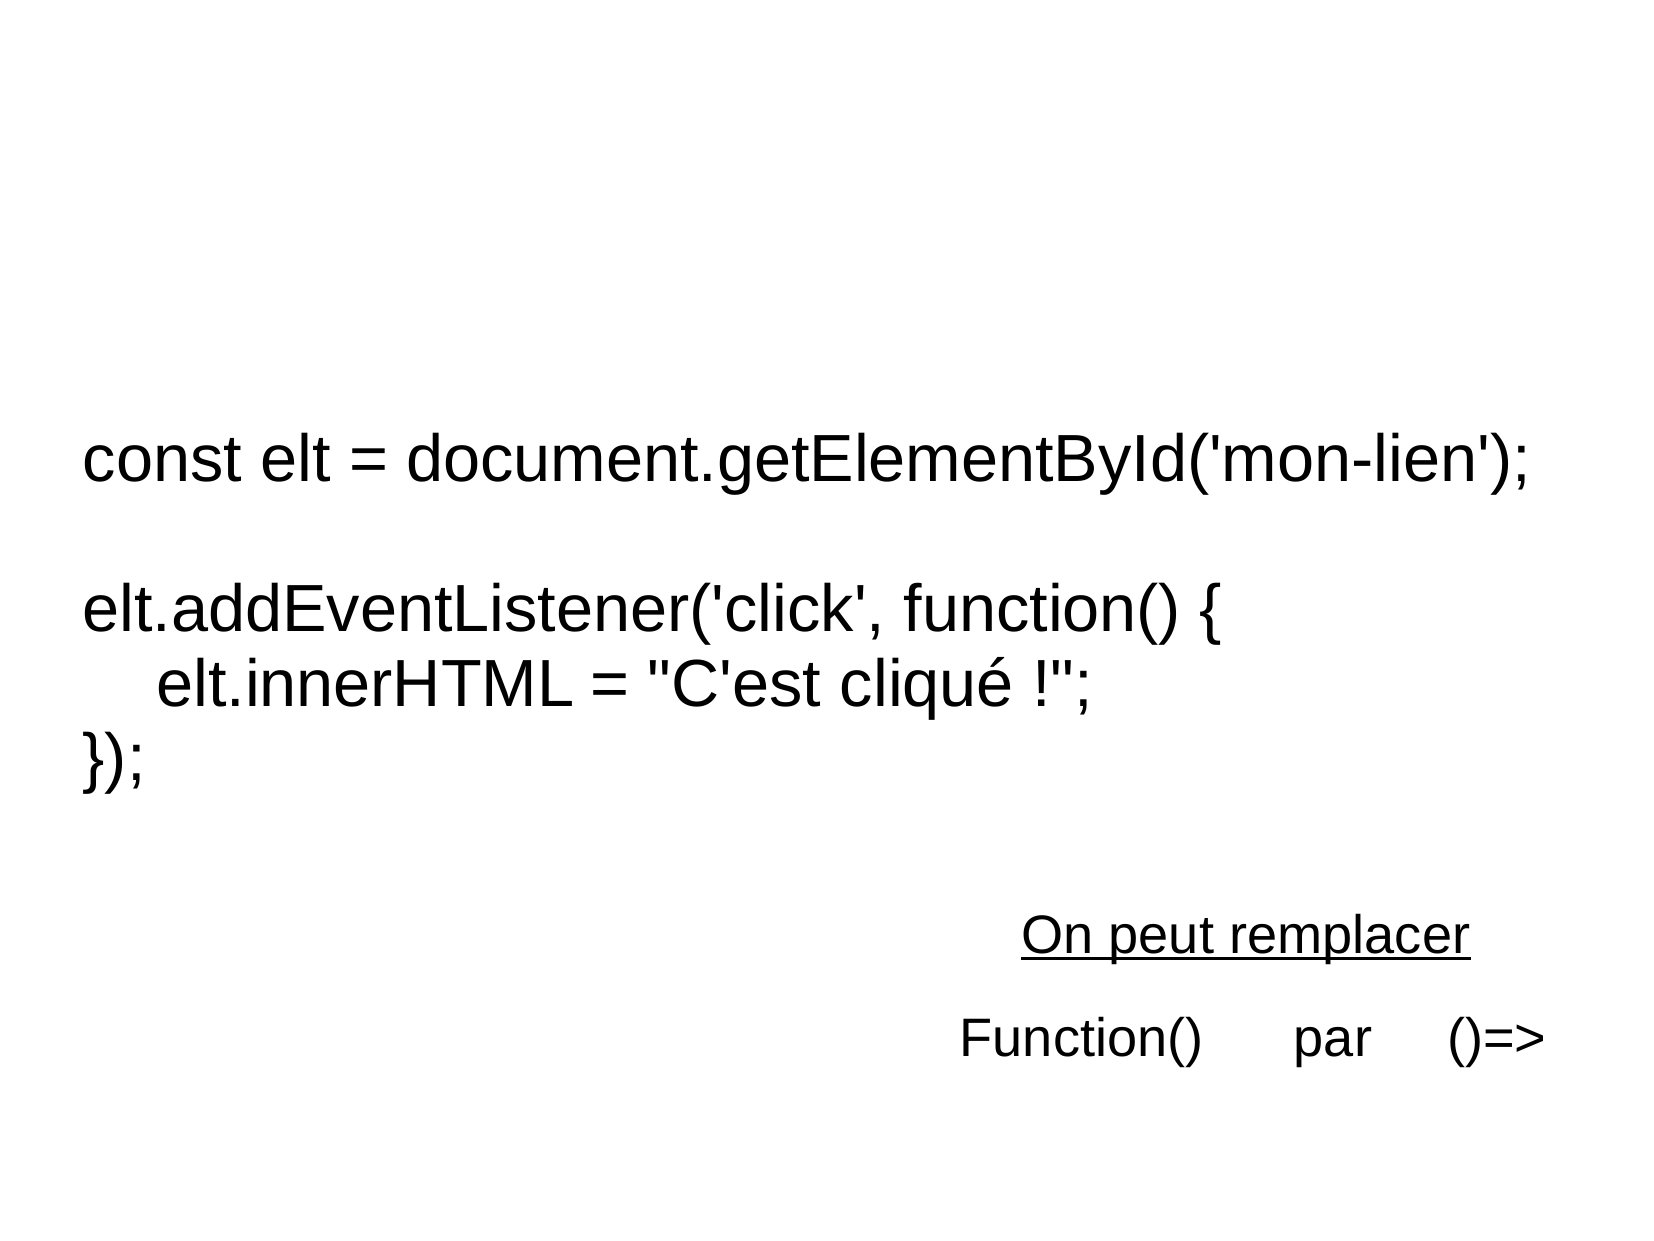

# const elt = document.getElementById('mon-lien'); elt.addEventListener('click', function() { elt.innerHTML = "C'est cliqué !"; });
On peut remplacer
Function() par ()=>